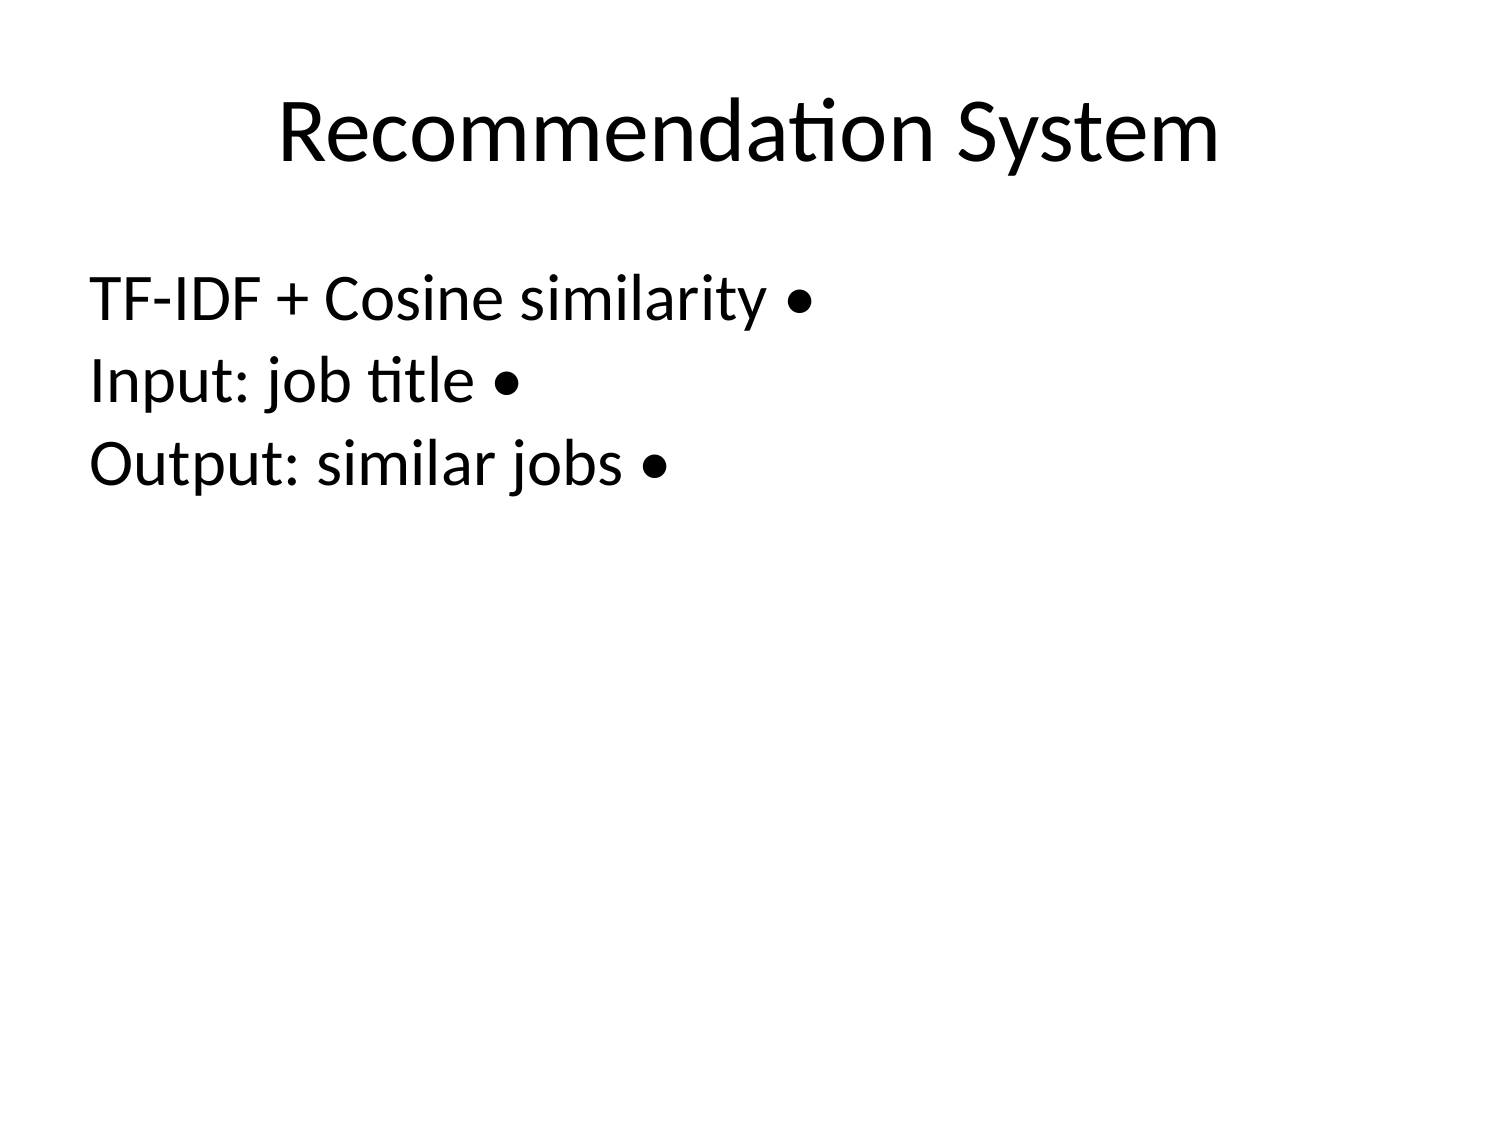

Recommendation System
• TF-IDF + Cosine similarity
• Input: job title
• Output: similar jobs